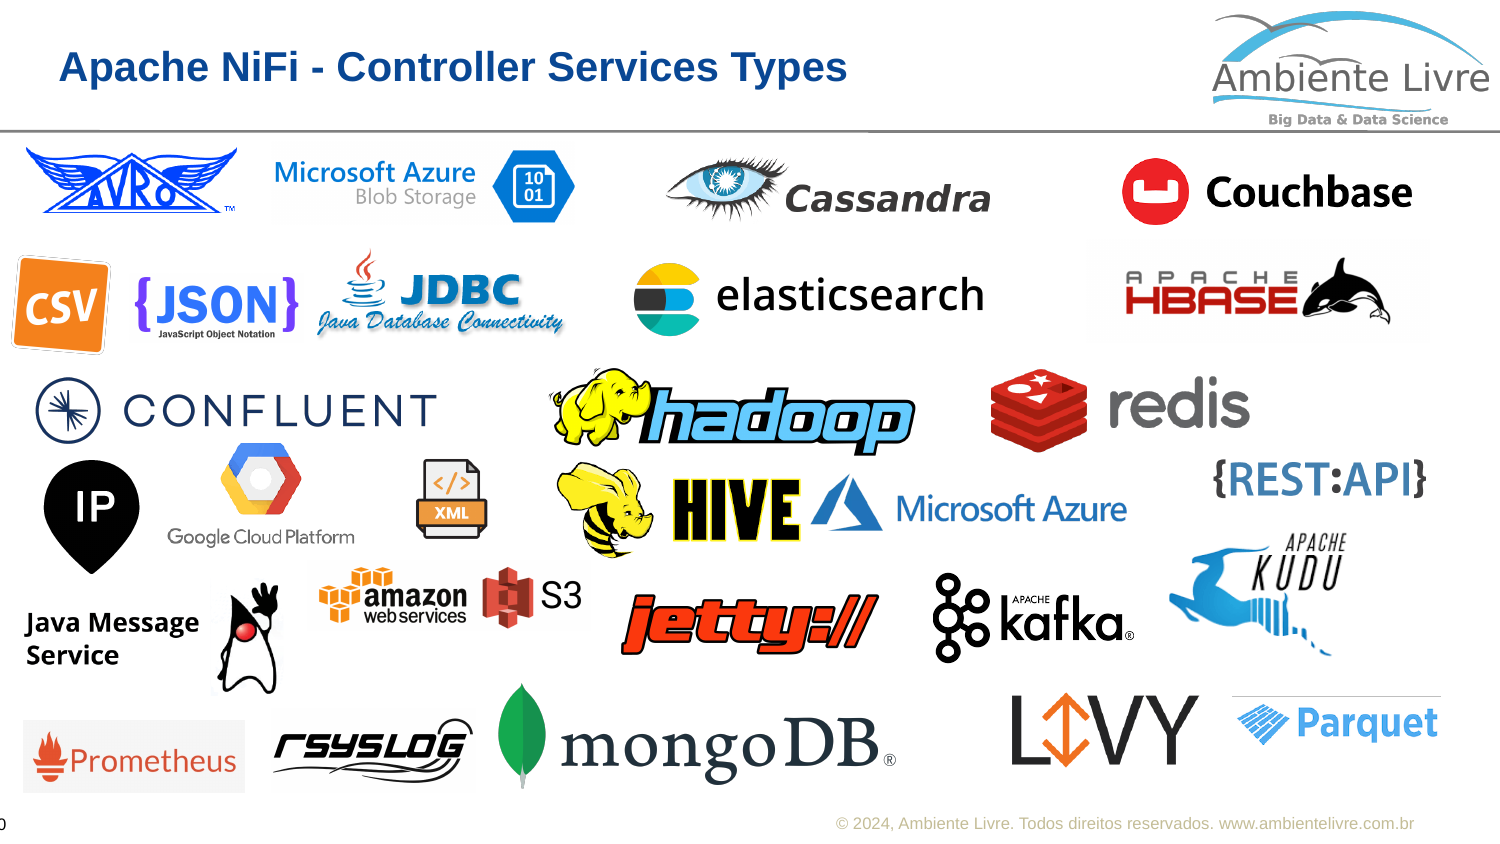

# Apache NiFi - Controller Services Types